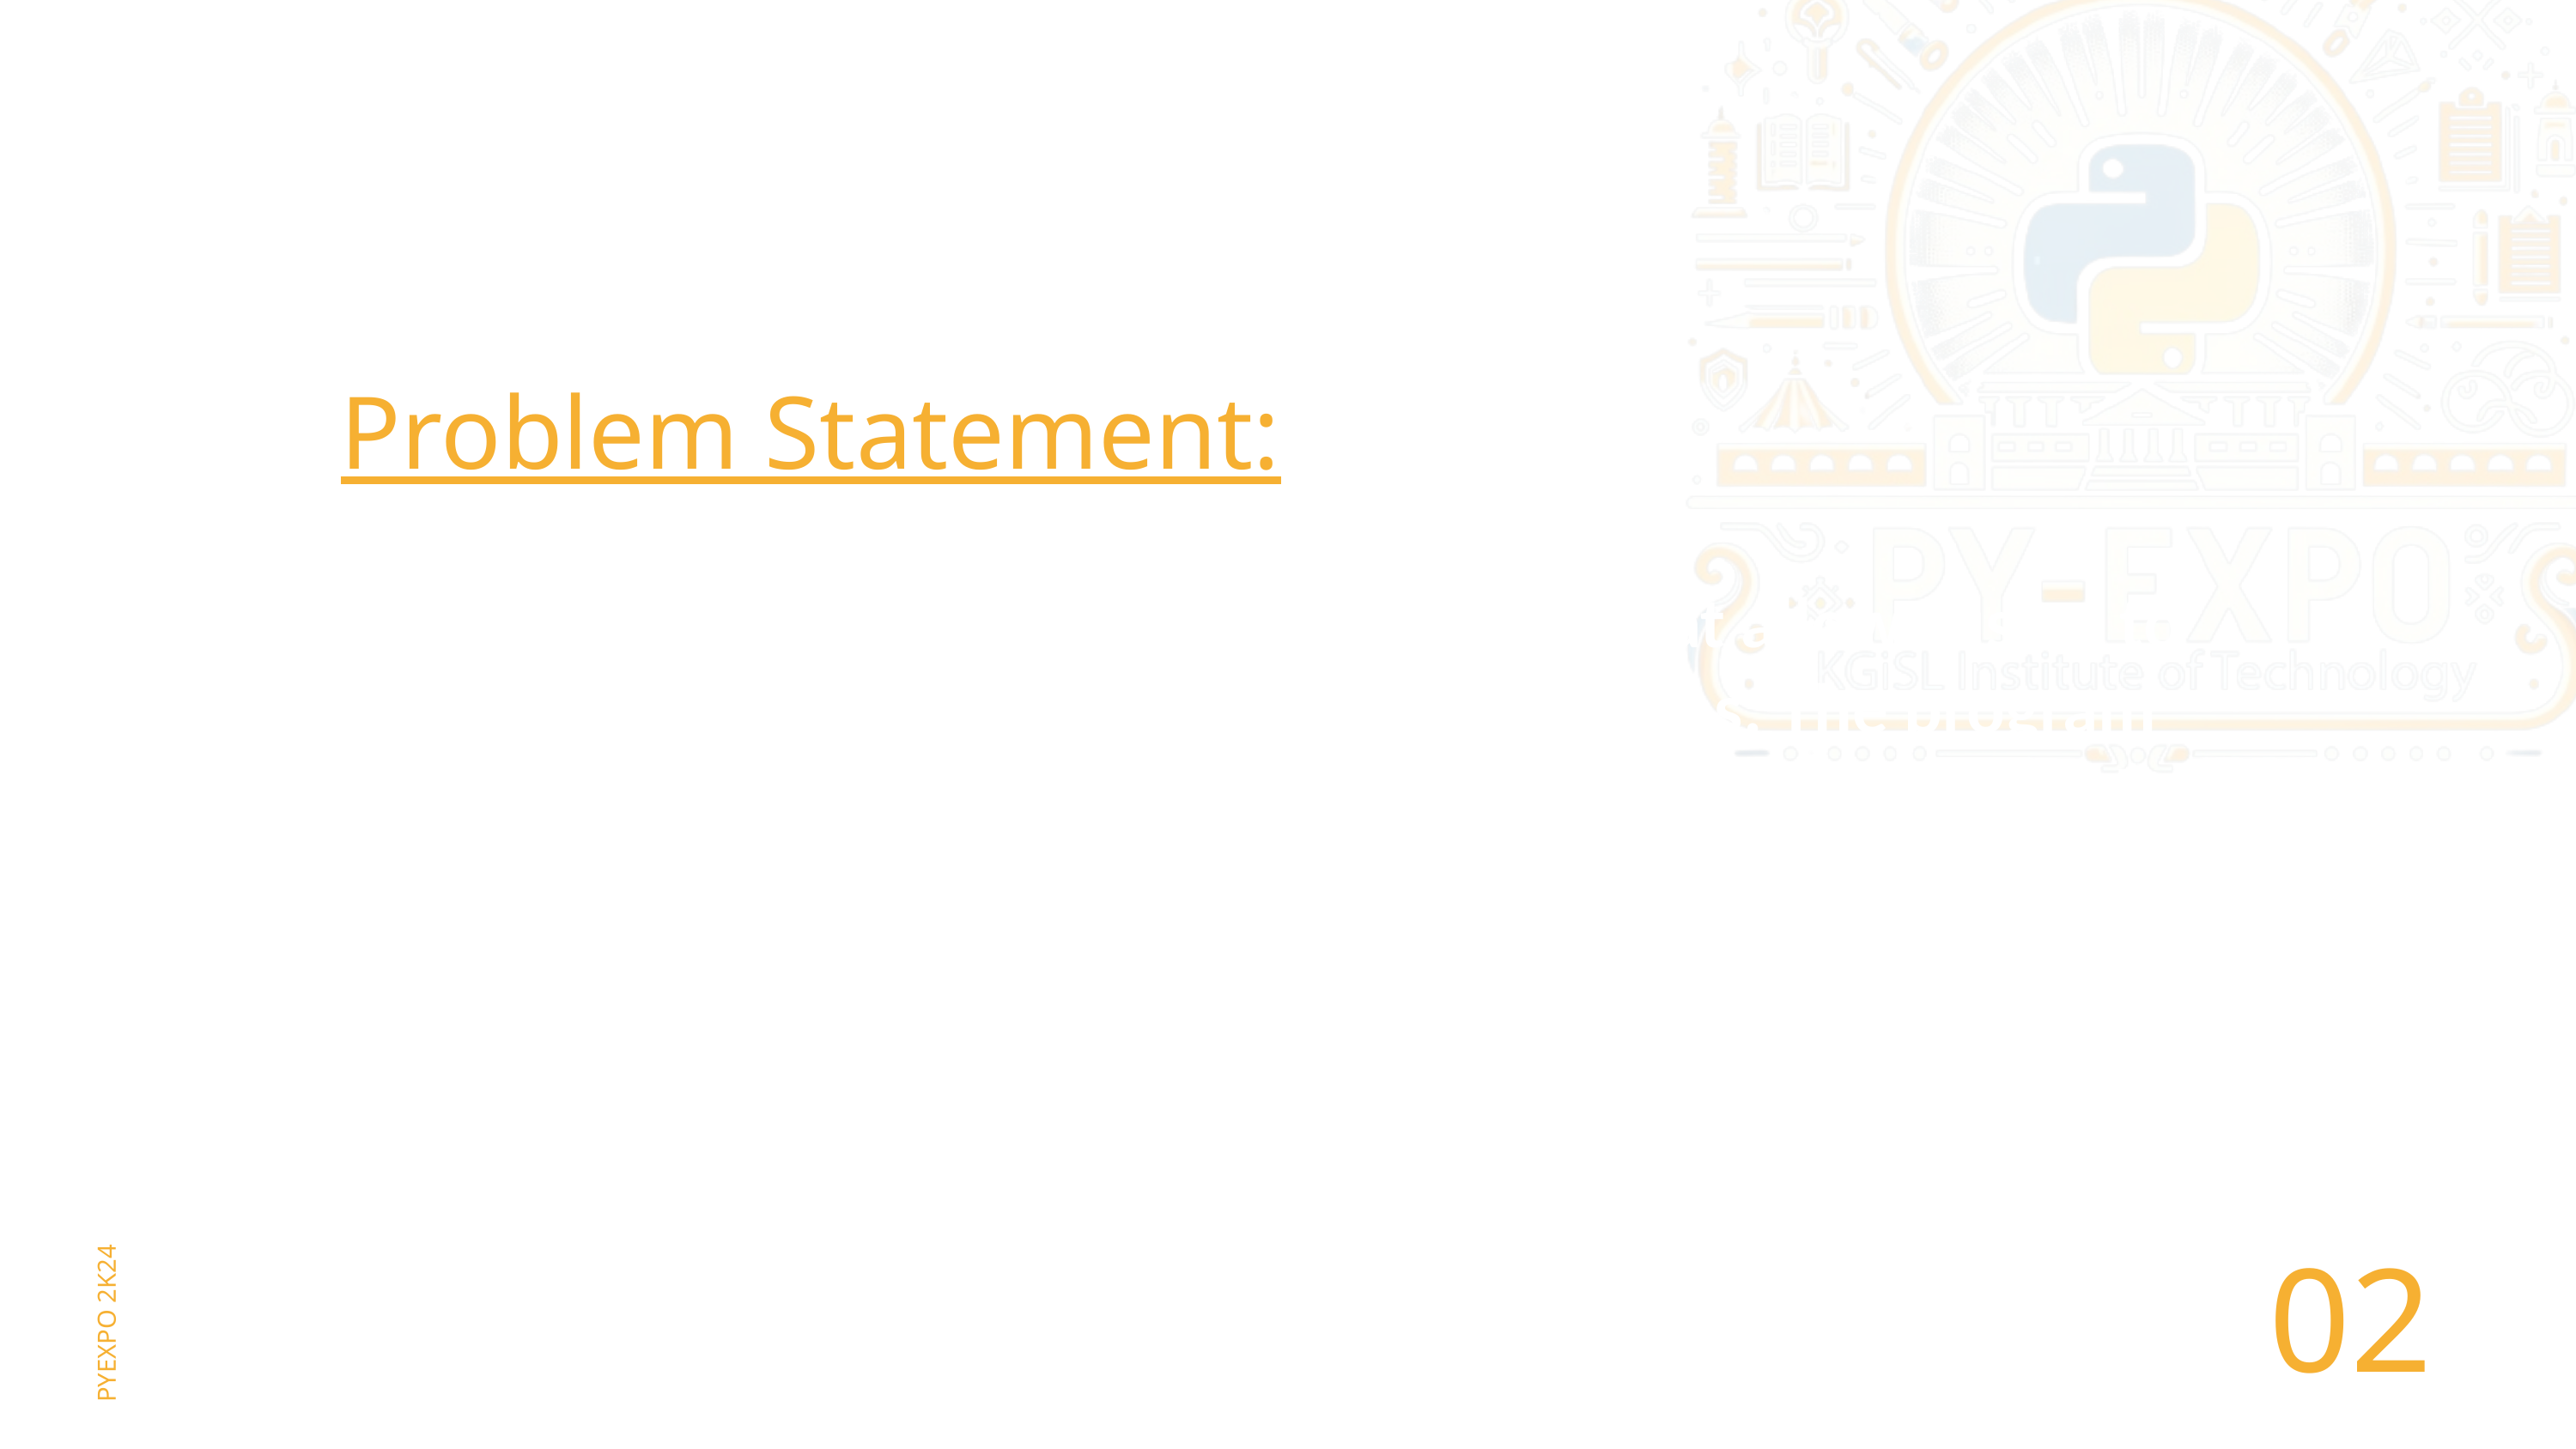

PS Code: PY115
Problem Statement:
Create a Python-based quiz application that allows users to
answer a series of multiple-choice questions. The program
should present questions, accept user input, provide feedback
on correctness, keep track of the score, and display the final
score at the end. Additionally, implement a timer for
each question, and include a variety of question types (FOR
EXAMPLE : The game will end the score will be send for the mail.)
02
PYEXPO 2K24